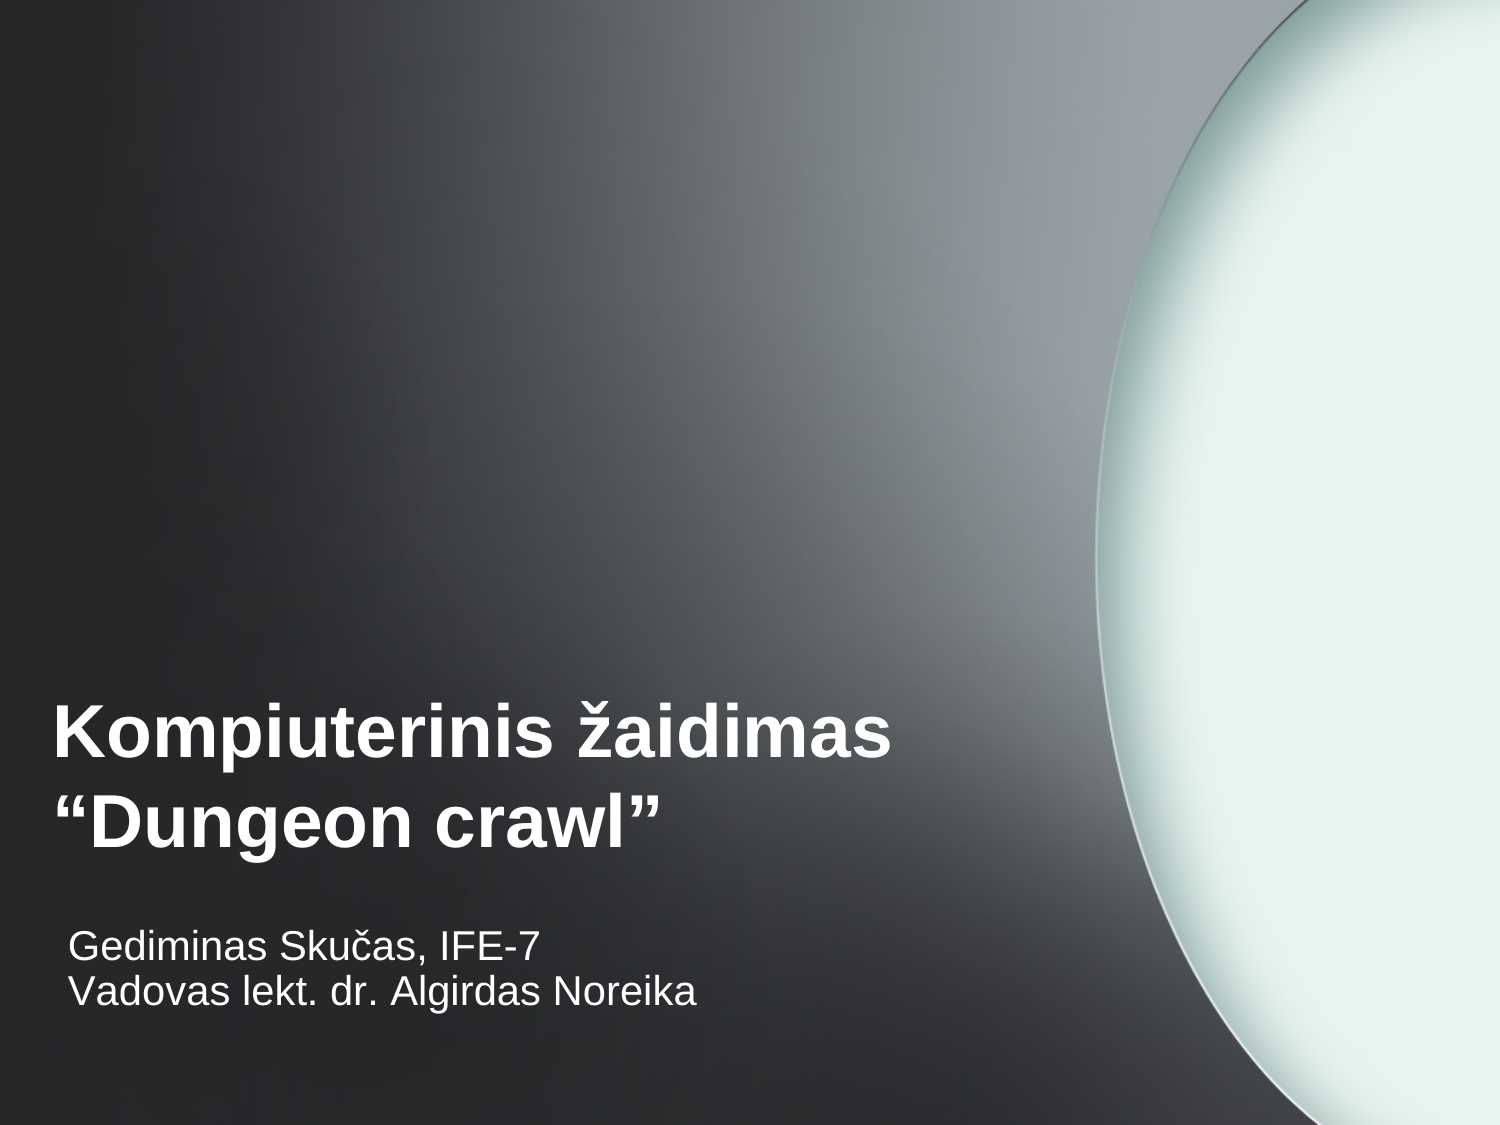

# Kompiuterinis žaidimas “Dungeon crawl”
Gediminas Skučas, IFE-7
Vadovas lekt. dr. Algirdas Noreika